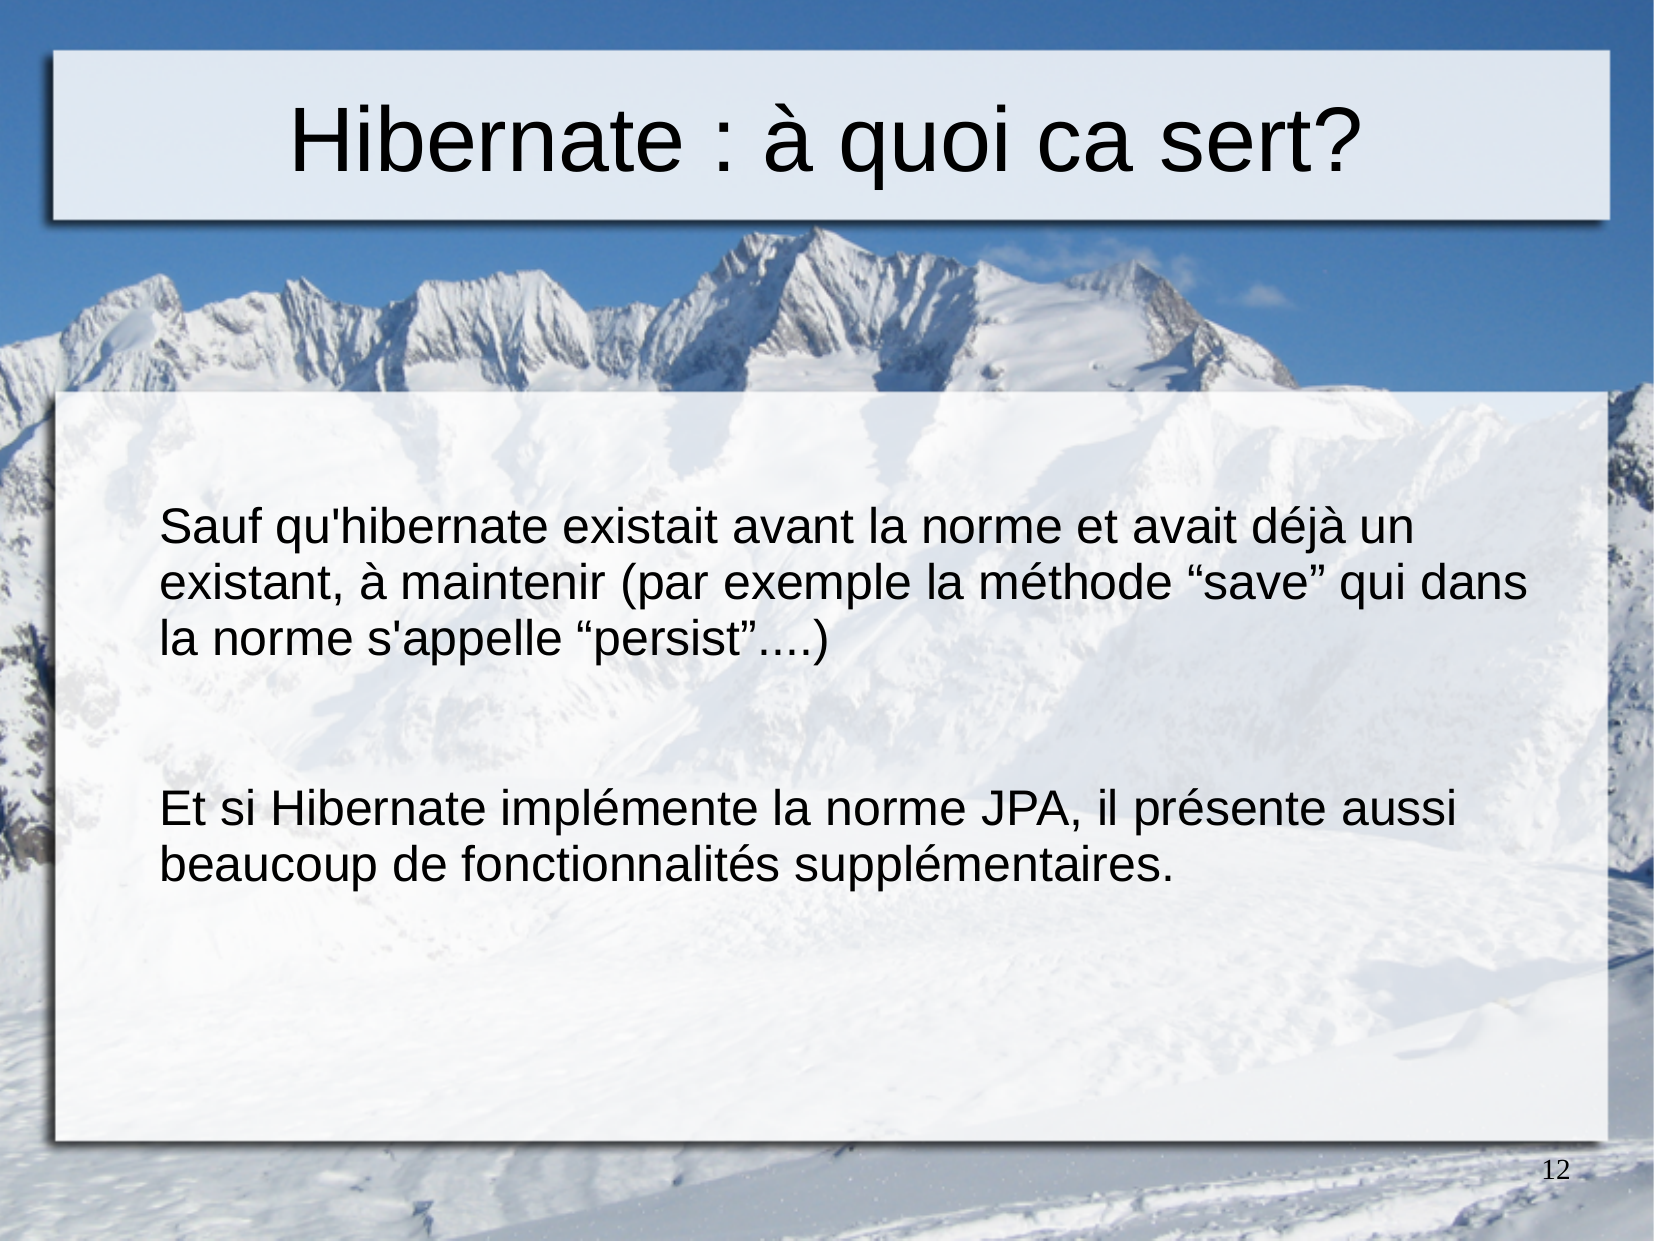

# Hibernate : à quoi ca sert?
Sauf qu'hibernate existait avant la norme et avait déjà un existant, à maintenir (par exemple la méthode “save” qui dans la norme s'appelle “persist”....)
Et si Hibernate implémente la norme JPA, il présente aussi beaucoup de fonctionnalités supplémentaires.
12